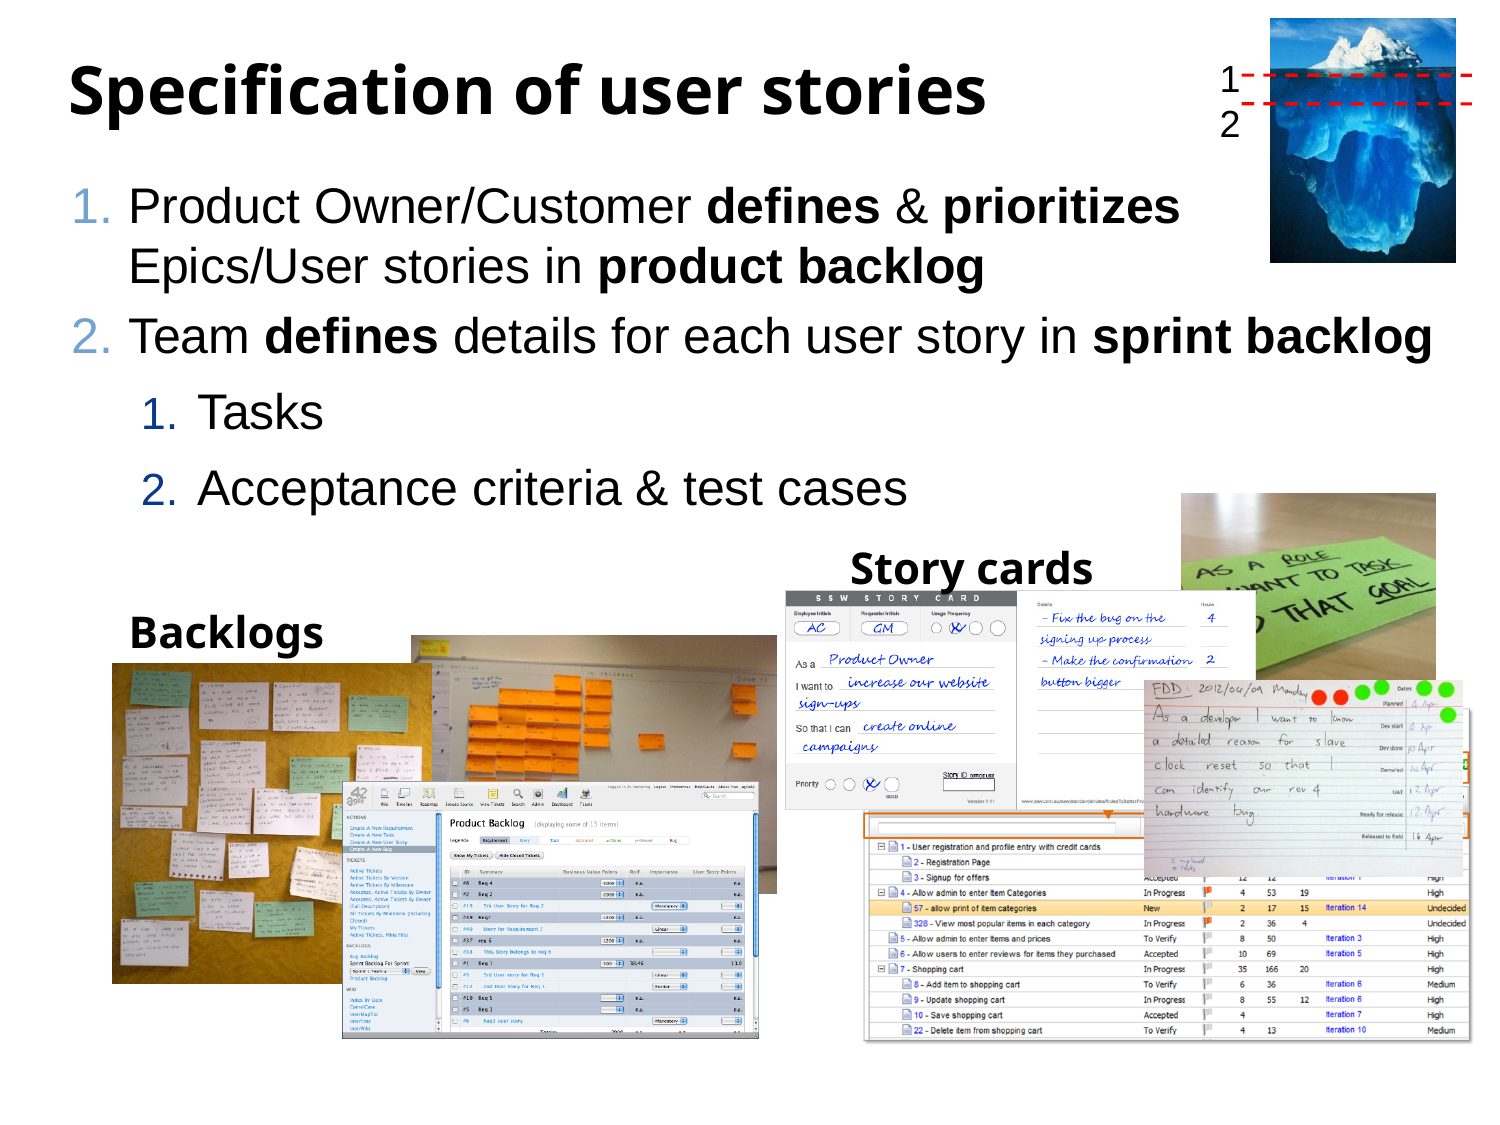

# Specification of user stories
1
2
Product Owner/Customer defines & prioritizes
Epics/User stories in product backlog
Team defines details for each user story in sprint backlog
Tasks
Acceptance criteria & test cases
Story cards
Backlogs